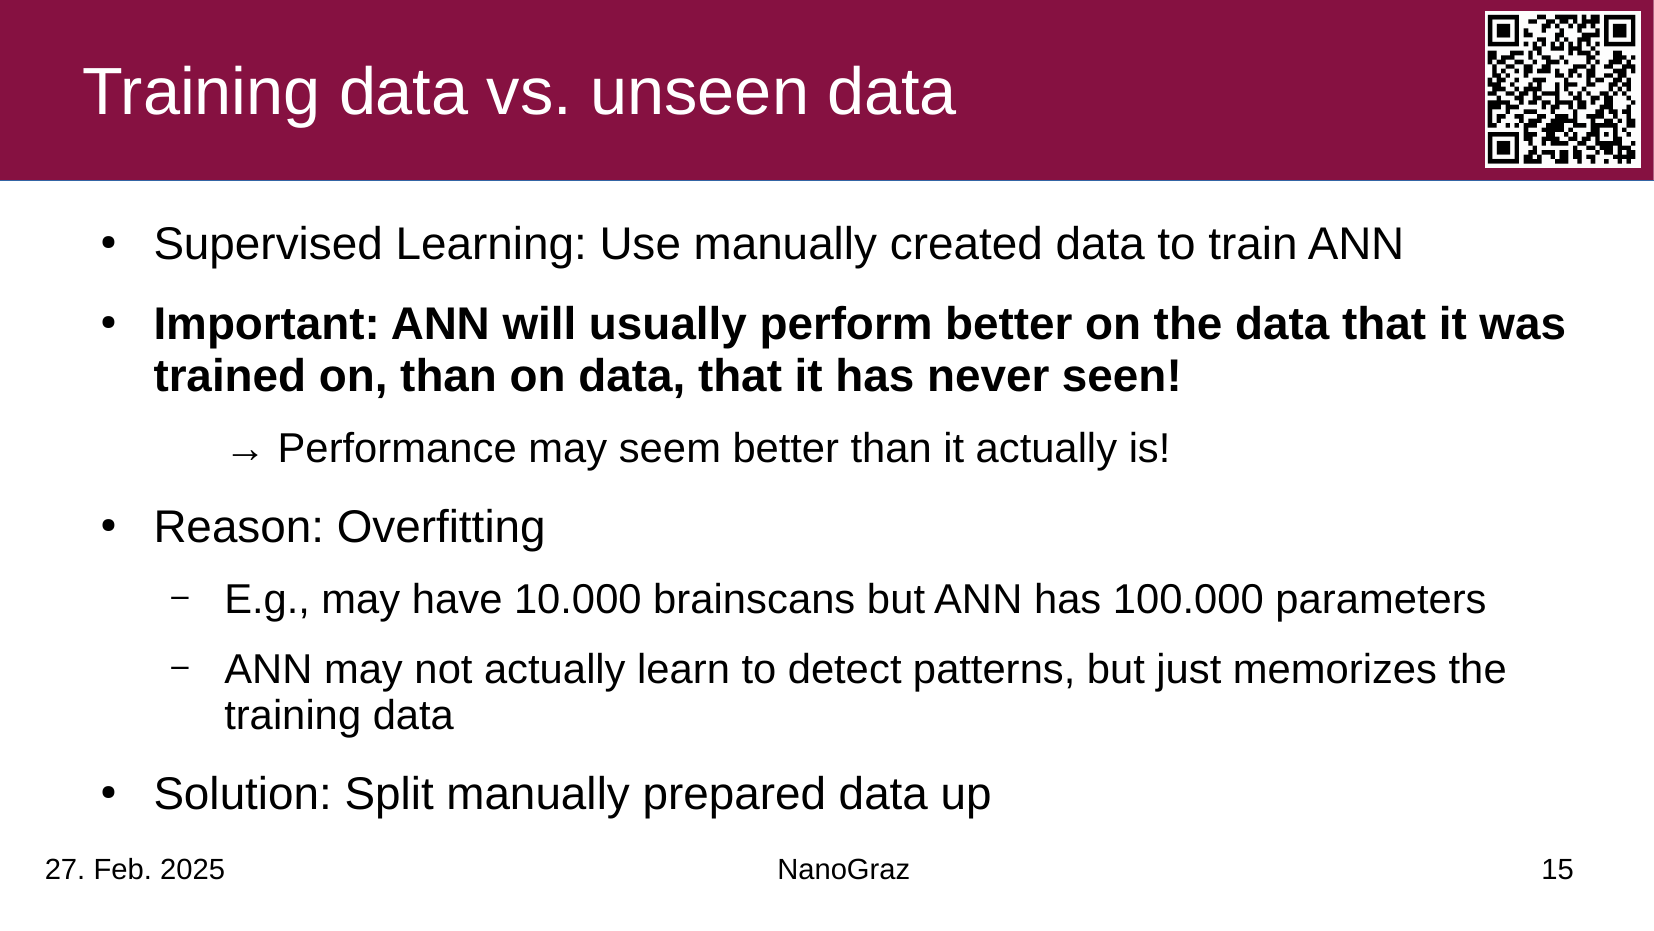

# Training data vs. unseen data
Supervised Learning: Use manually created data to train ANN
Important: ANN will usually perform better on the data that it was trained on, than on data, that it has never seen!
→ Performance may seem better than it actually is!
Reason: Overfitting
E.g., may have 10.000 brainscans but ANN has 100.000 parameters
ANN may not actually learn to detect patterns, but just memorizes the training data
Solution: Split manually prepared data up